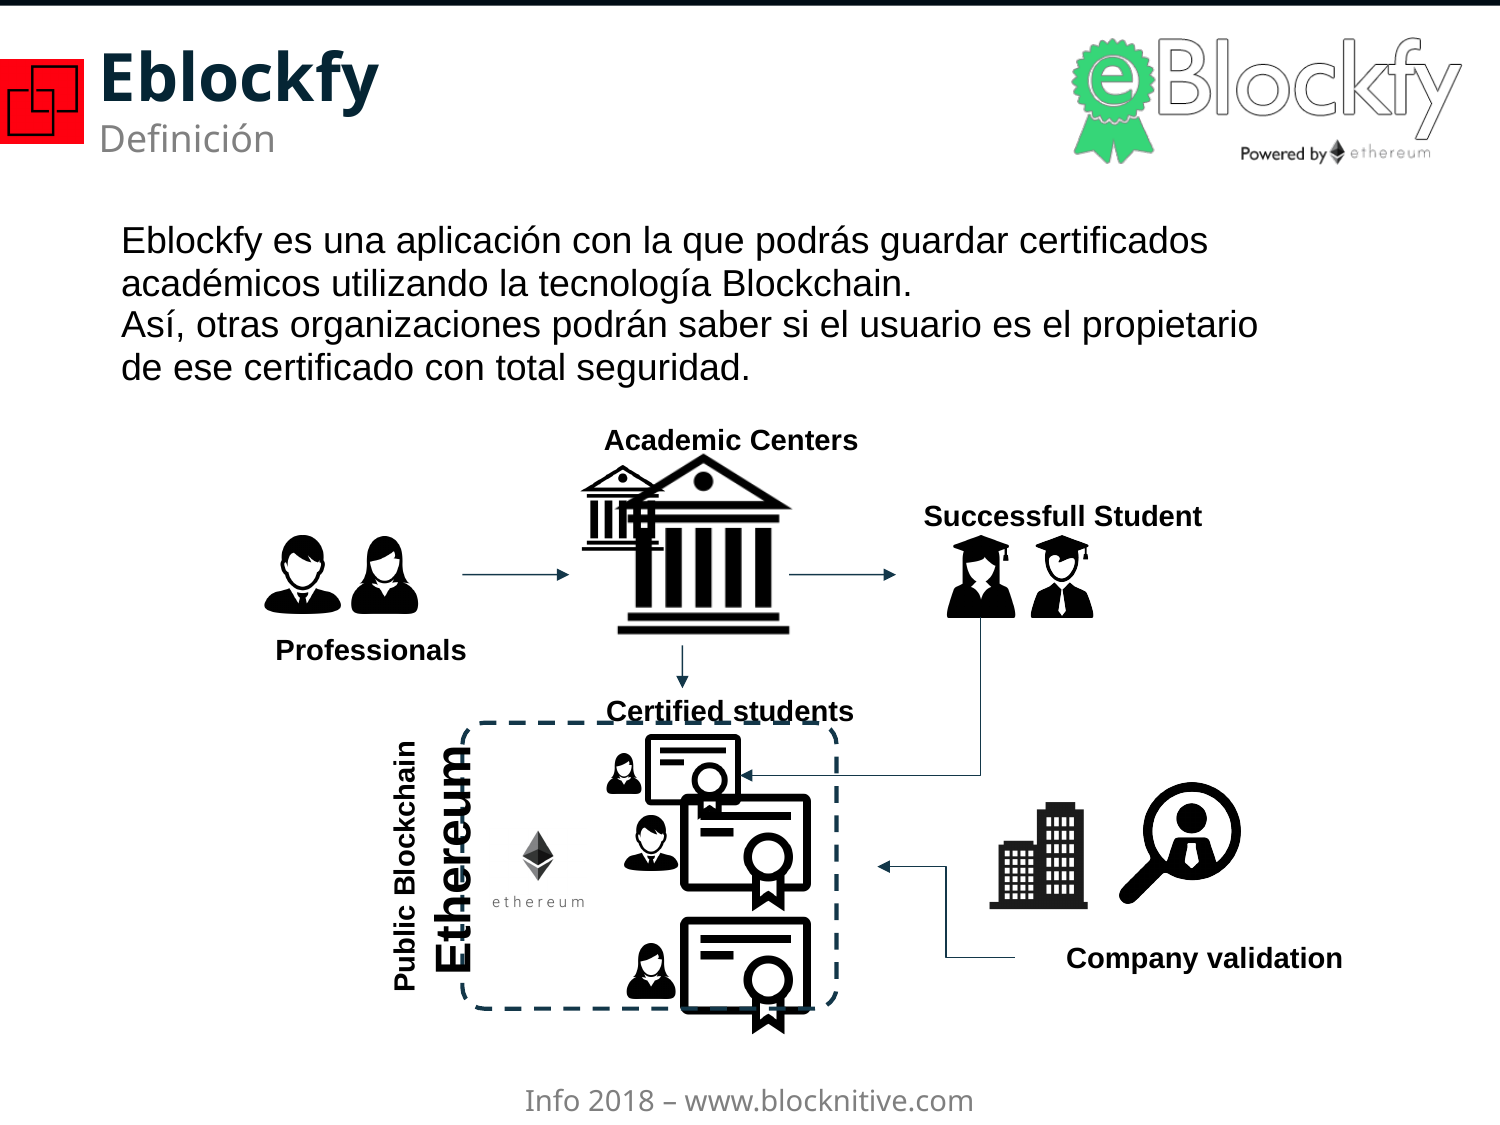

Eblockfy
Definición
Eblockfy es una aplicación con la que podrás guardar certificados académicos utilizando la tecnología Blockchain.
Así, otras organizaciones podrán saber si el usuario es el propietario de ese certificado con total seguridad.
Academic Centers
Successfull Student
Professionals
Certified students
Public Blockchain
 Ethereum
Company validation